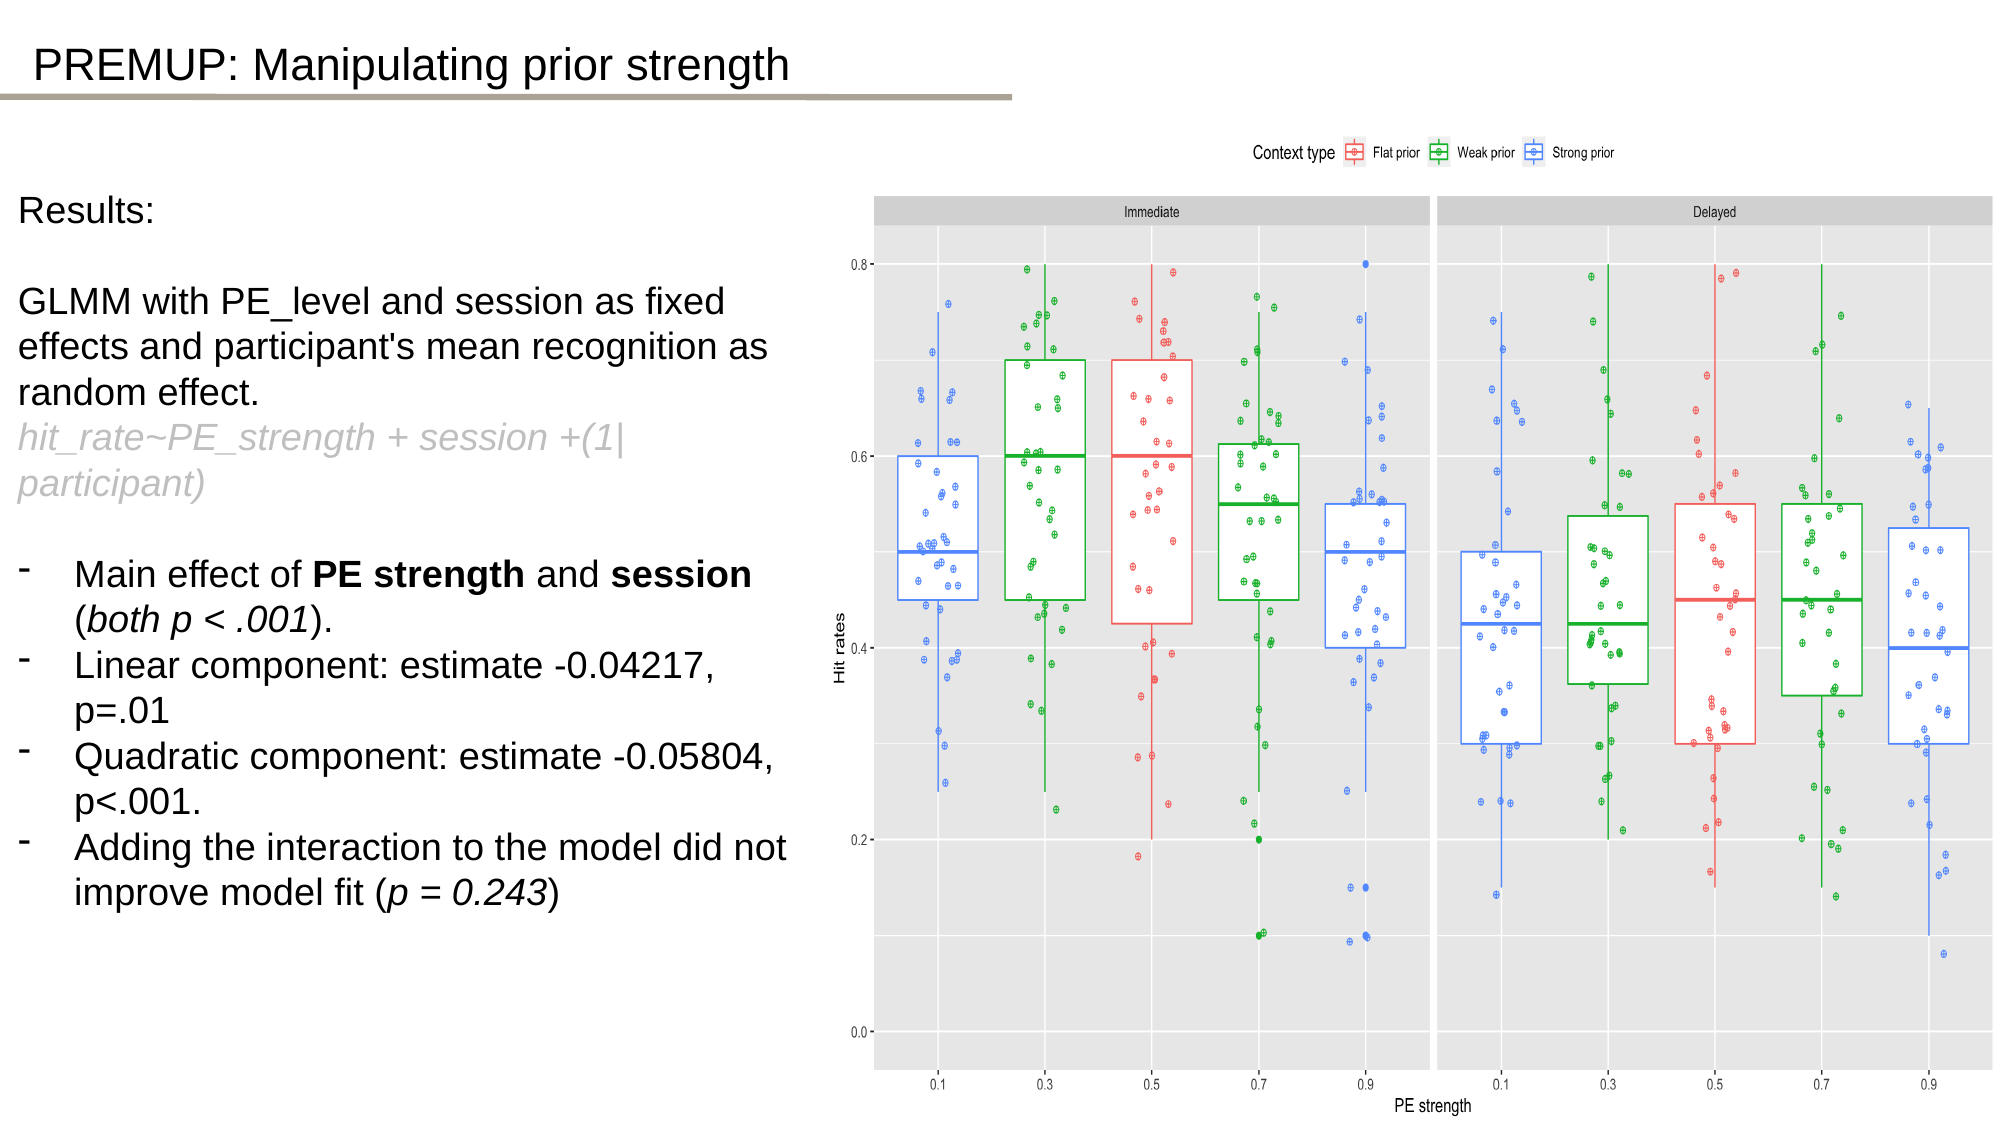

PREMUP: Manipulating prior strength
Results:
GLMM with PE_level and session as fixed effects and participant's mean recognition as random effect.
hit_rate~PE_strength + session +(1|participant)
Main effect of PE strength and session (both p < .001).
Linear component: estimate -0.04217, p=.01
Quadratic component: estimate -0.05804, p<.001.
Adding the interaction to the model did not improve model fit (p = 0.243)